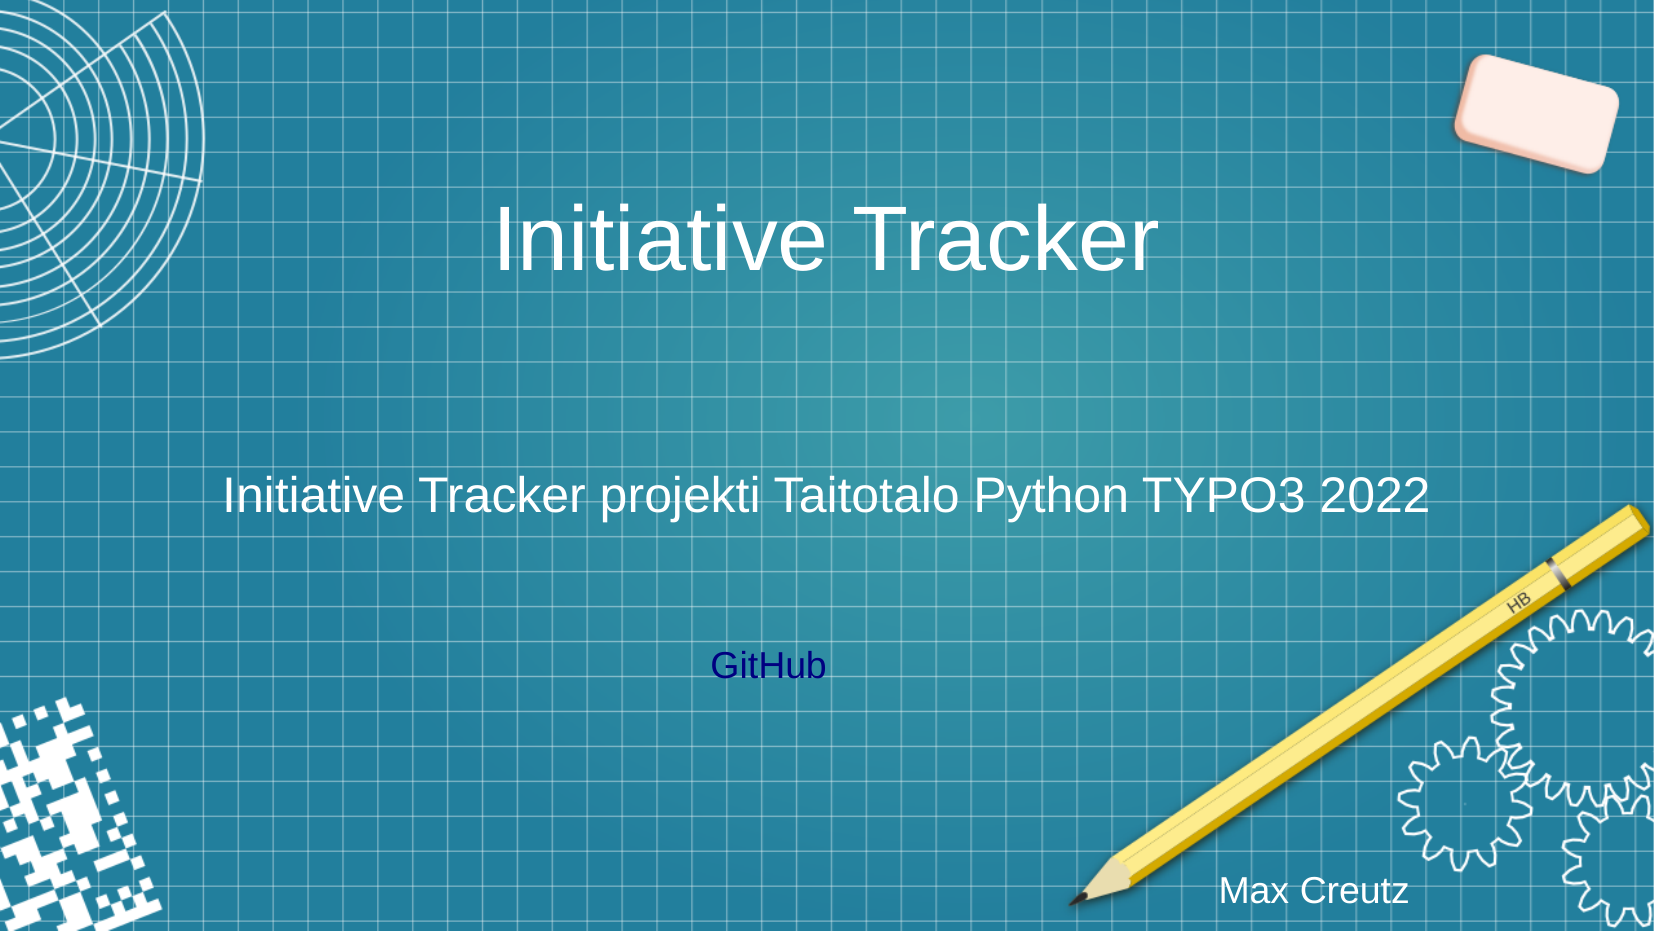

# Initiative Tracker
Initiative Tracker projekti Taitotalo Python TYPO3 2022
GitHub
Max Creutz